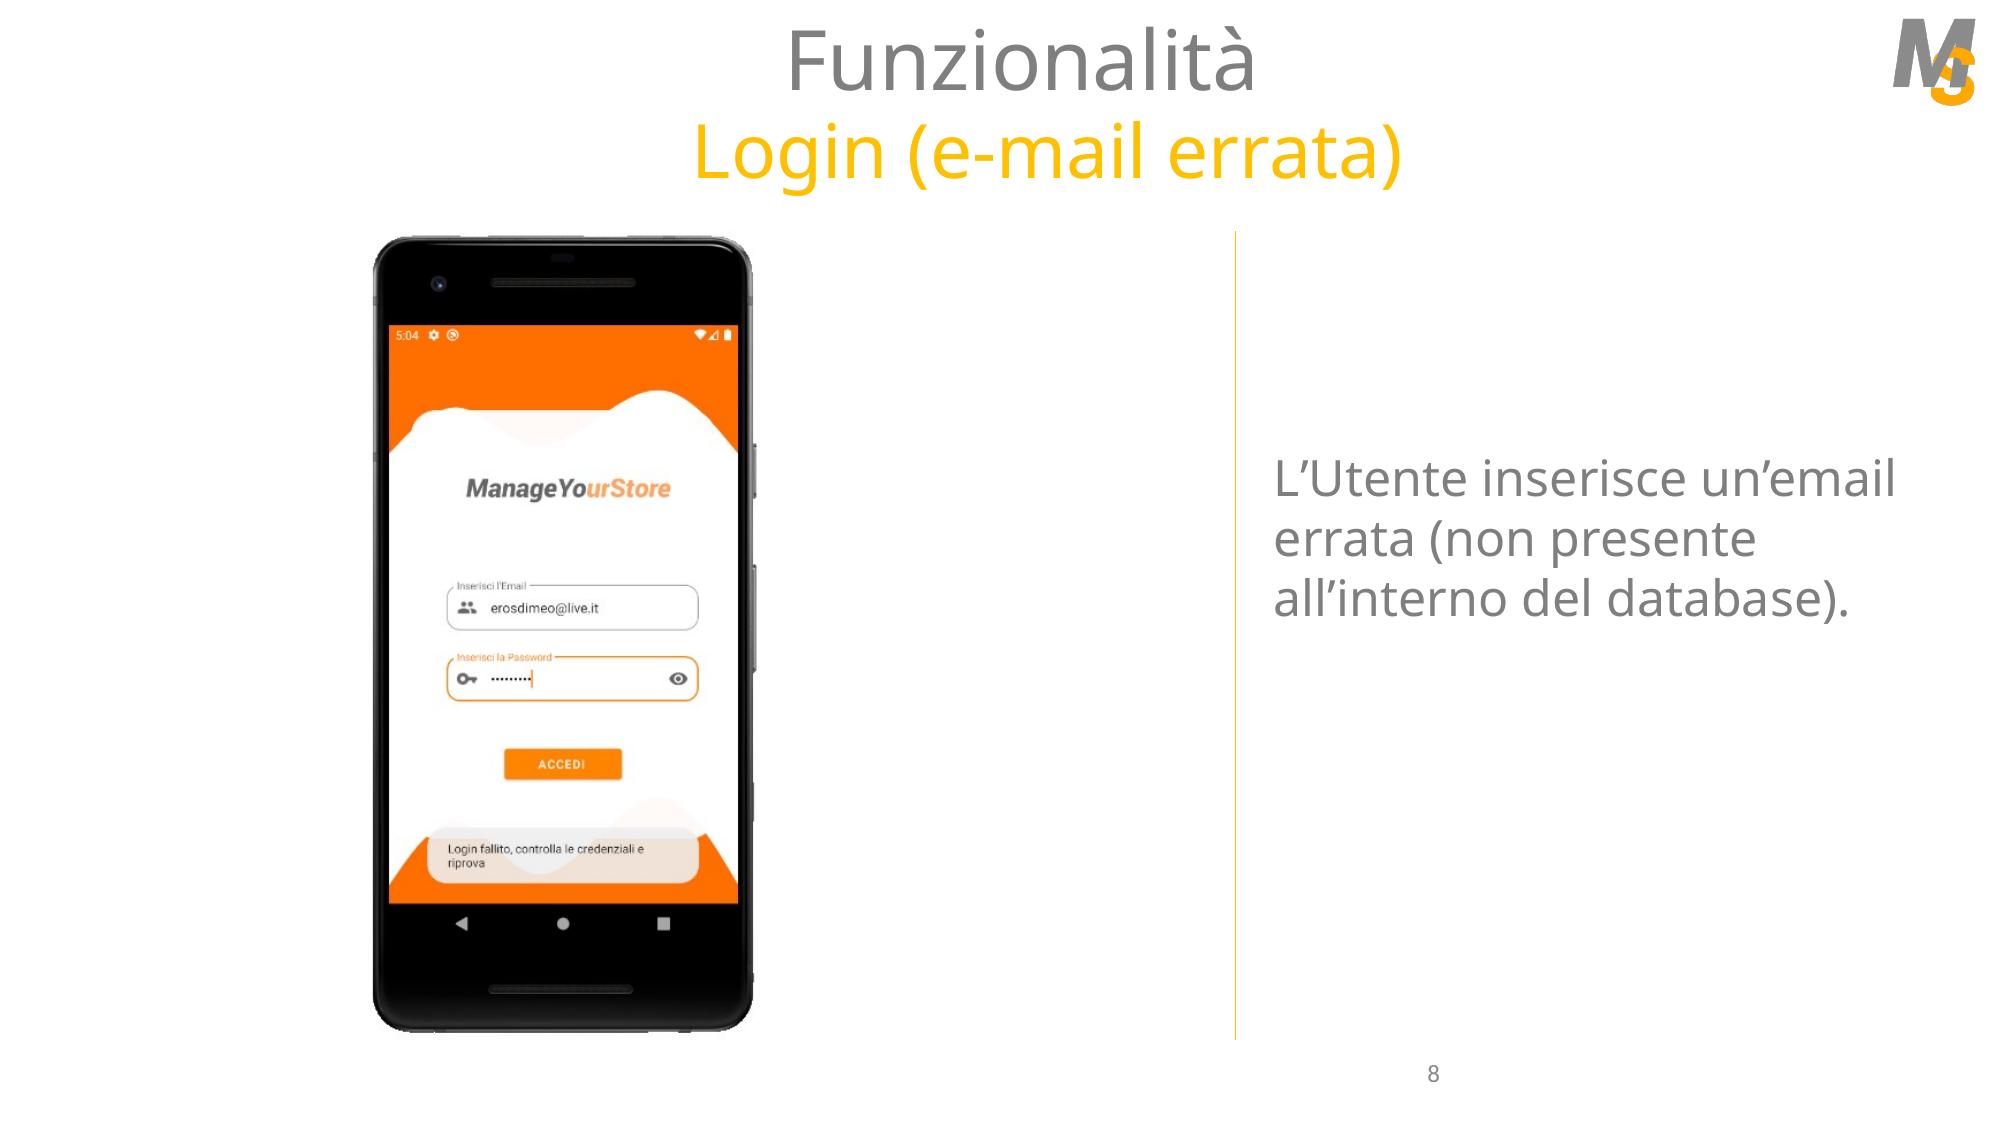

Funzionalità
Login (e-mail errata)
L’Utente inserisce un’email errata (non presente all’interno del database).